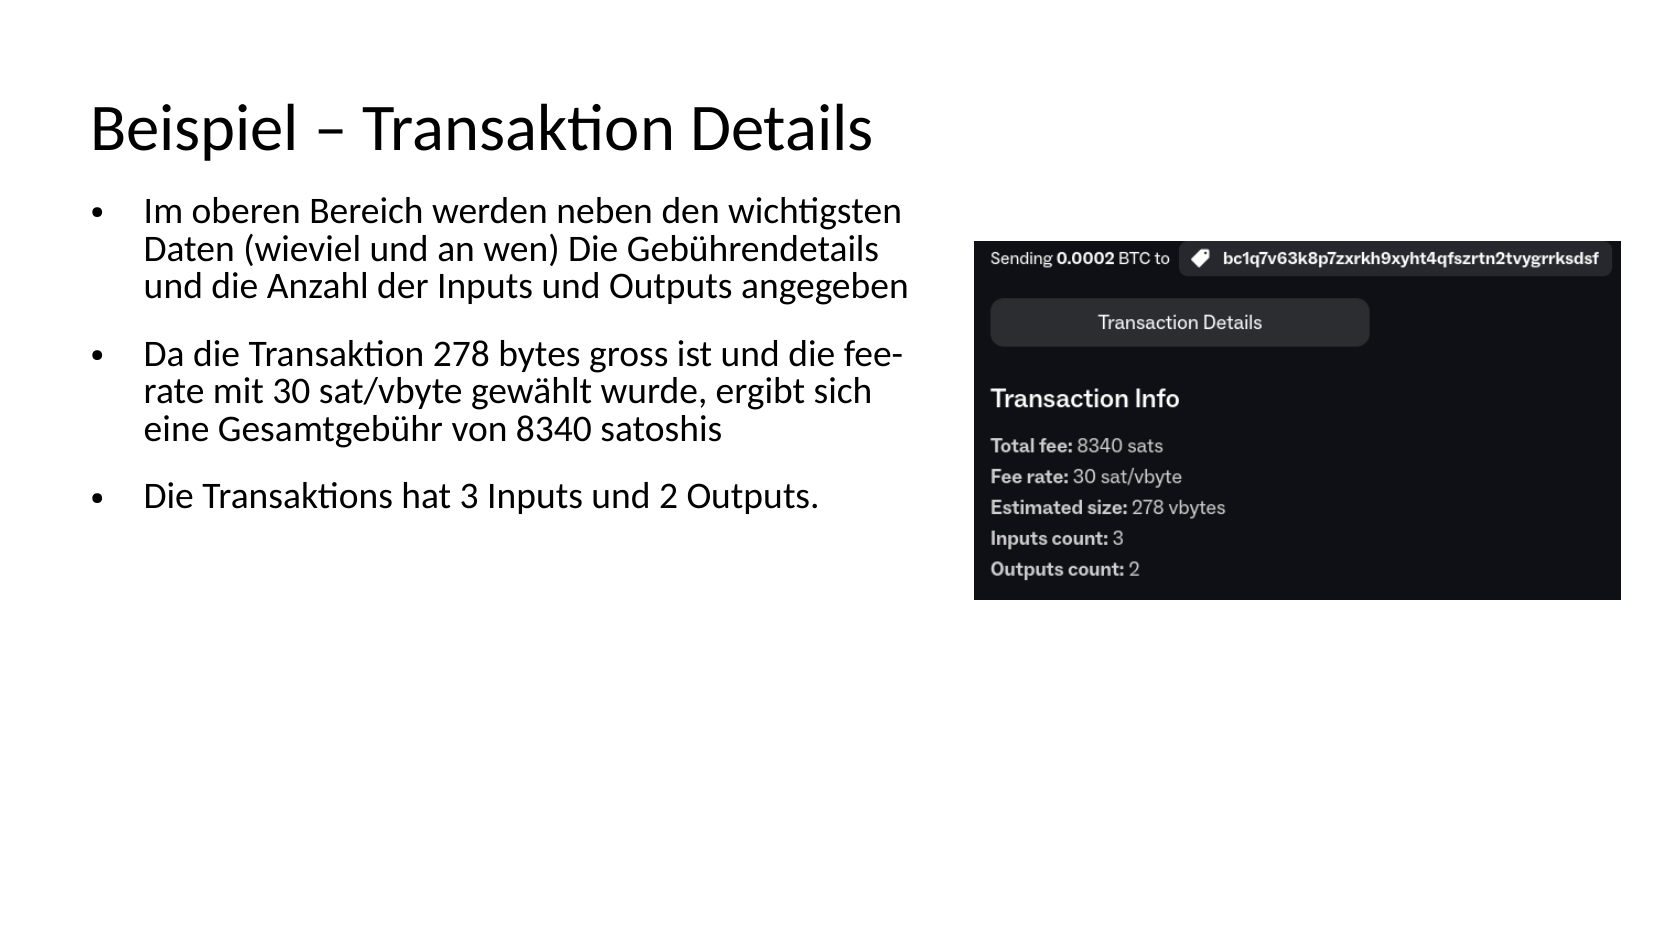

# Beispiel – Transaktion Details
Im oberen Bereich werden neben den wichtigsten Daten (wieviel und an wen) Die Gebührendetails und die Anzahl der Inputs und Outputs angegeben
Da die Transaktion 278 bytes gross ist und die fee-rate mit 30 sat/vbyte gewählt wurde, ergibt sich eine Gesamtgebühr von 8340 satoshis
Die Transaktions hat 3 Inputs und 2 Outputs.